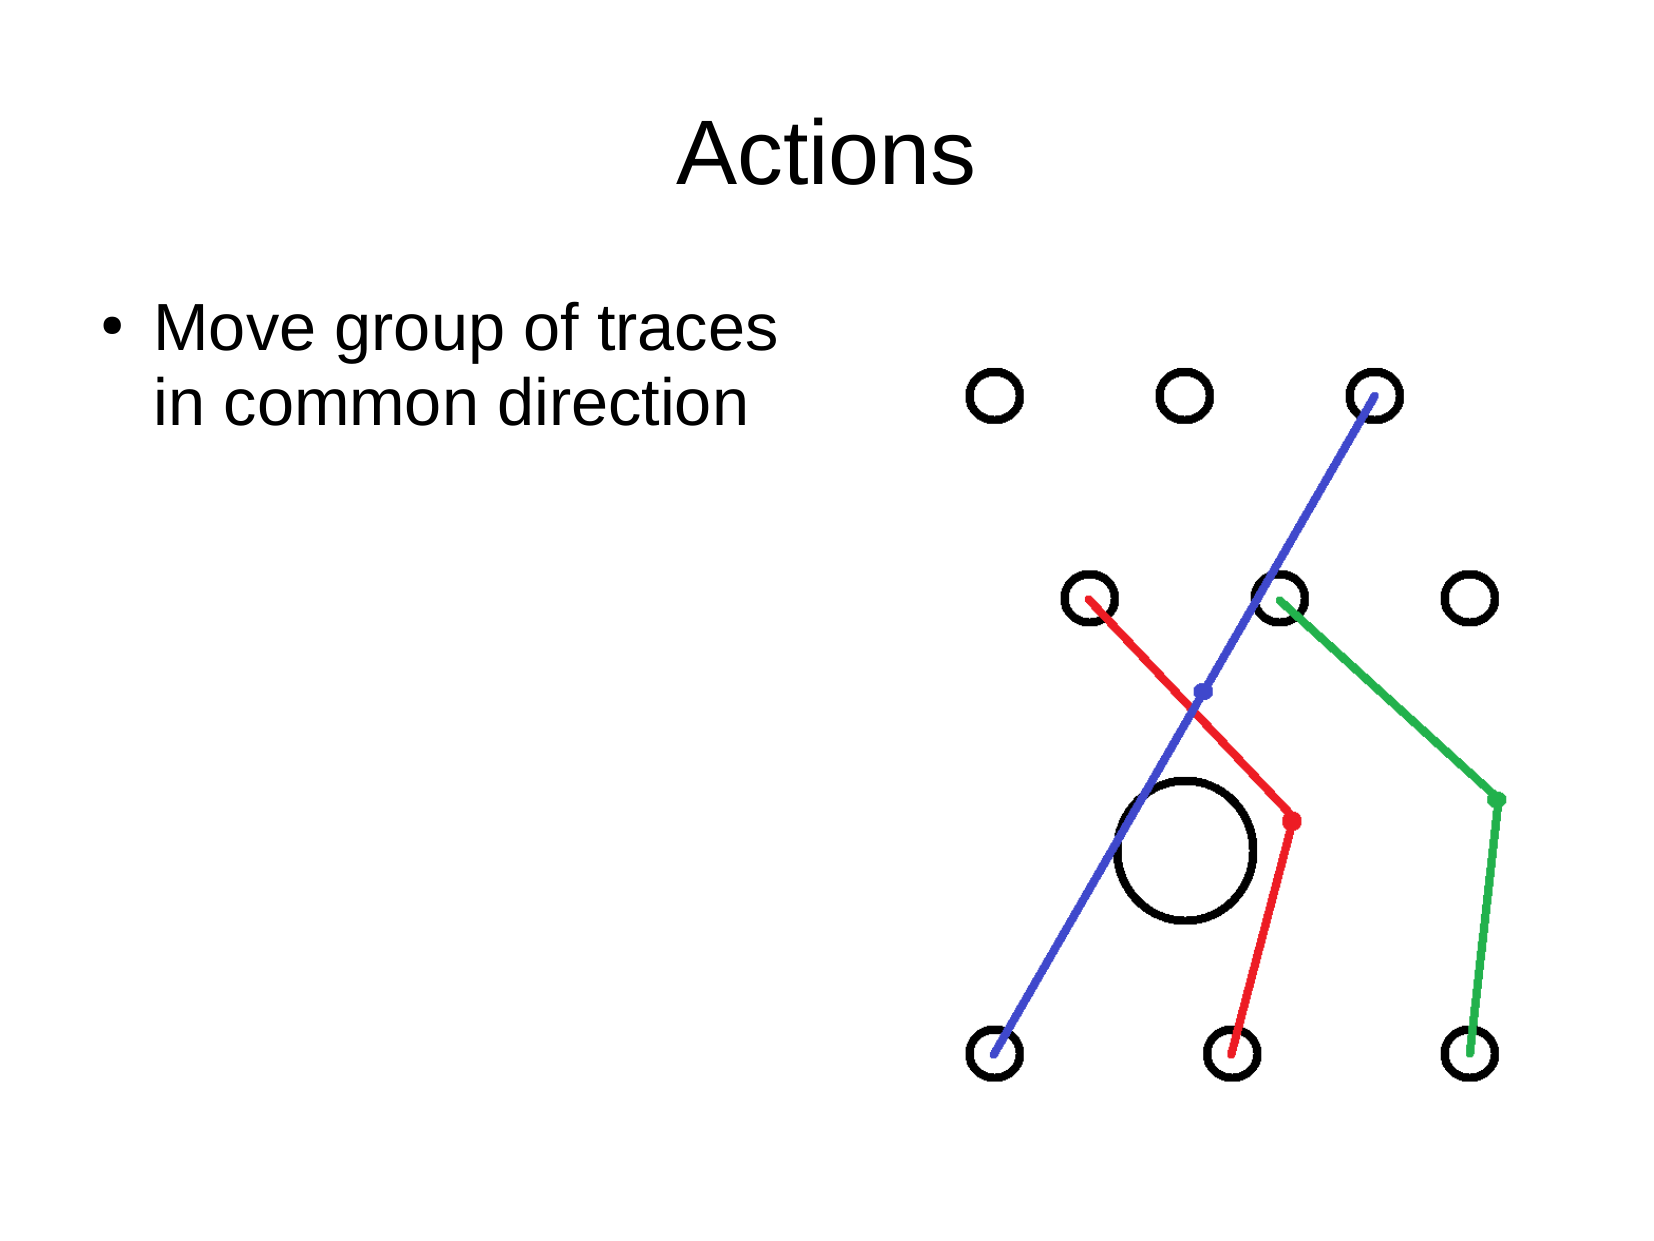

# Actions
Move group of traces in common direction